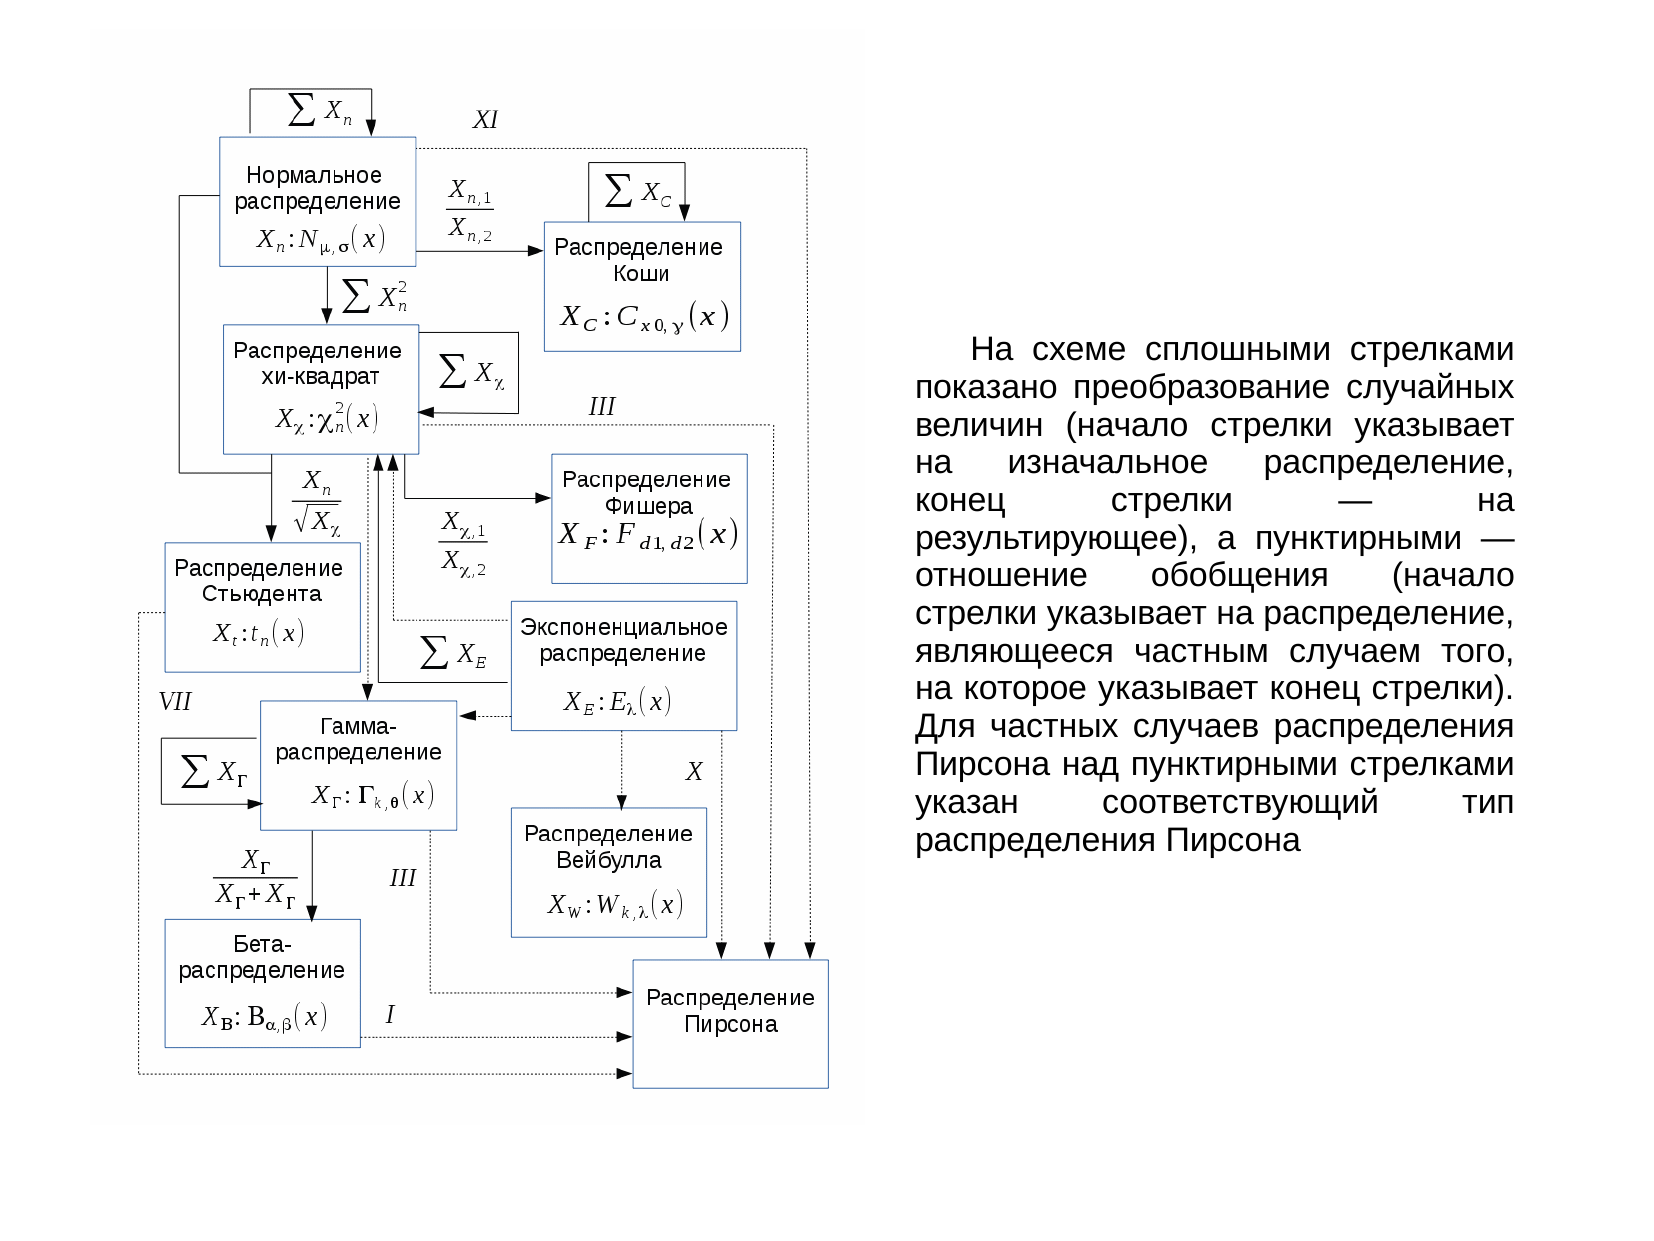

На схеме сплошными стрелками показано преобразование случайных величин (начало стрелки указывает на изначальное распределение, конец стрелки — на результирующее), а пунктирными — отношение обобщения (начало стрелки указывает на распределение, являющееся частным случаем того, на которое указывает конец стрелки). Для частных случаев распределения Пирсона над пунктирными стрелками указан соответствующий тип распределения Пирсона